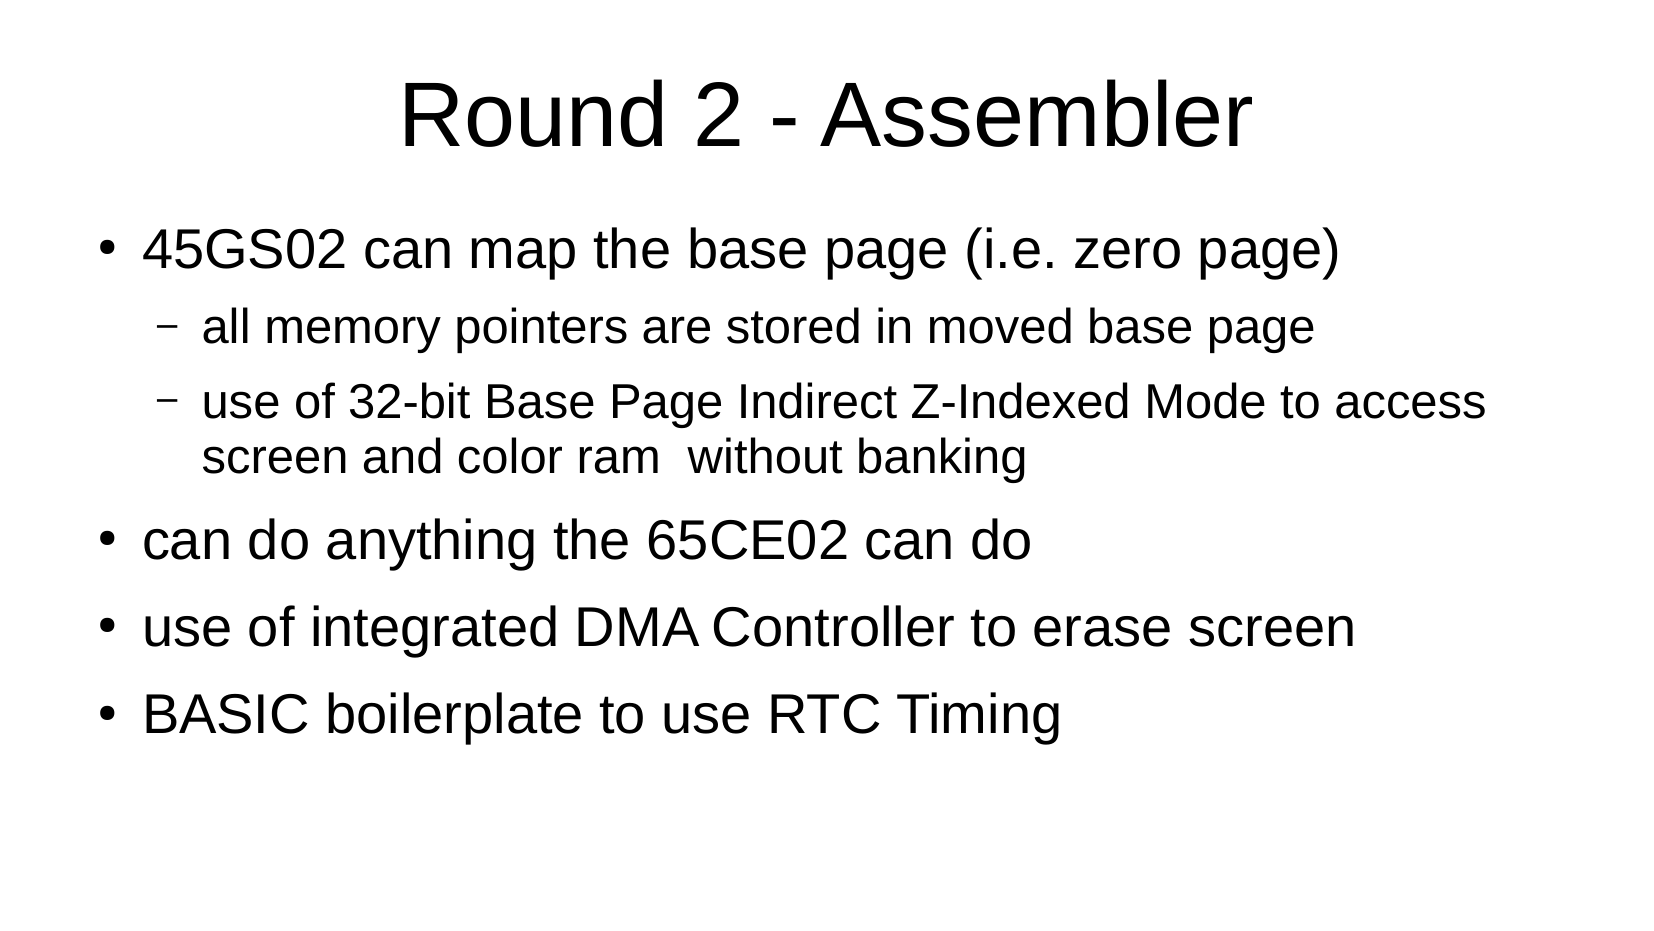

# Round 2 - Assembler
45GS02 can map the base page (i.e. zero page)
all memory pointers are stored in moved base page
use of 32-bit Base Page Indirect Z-Indexed Mode to access screen and color ram without banking
can do anything the 65CE02 can do
use of integrated DMA Controller to erase screen
BASIC boilerplate to use RTC Timing